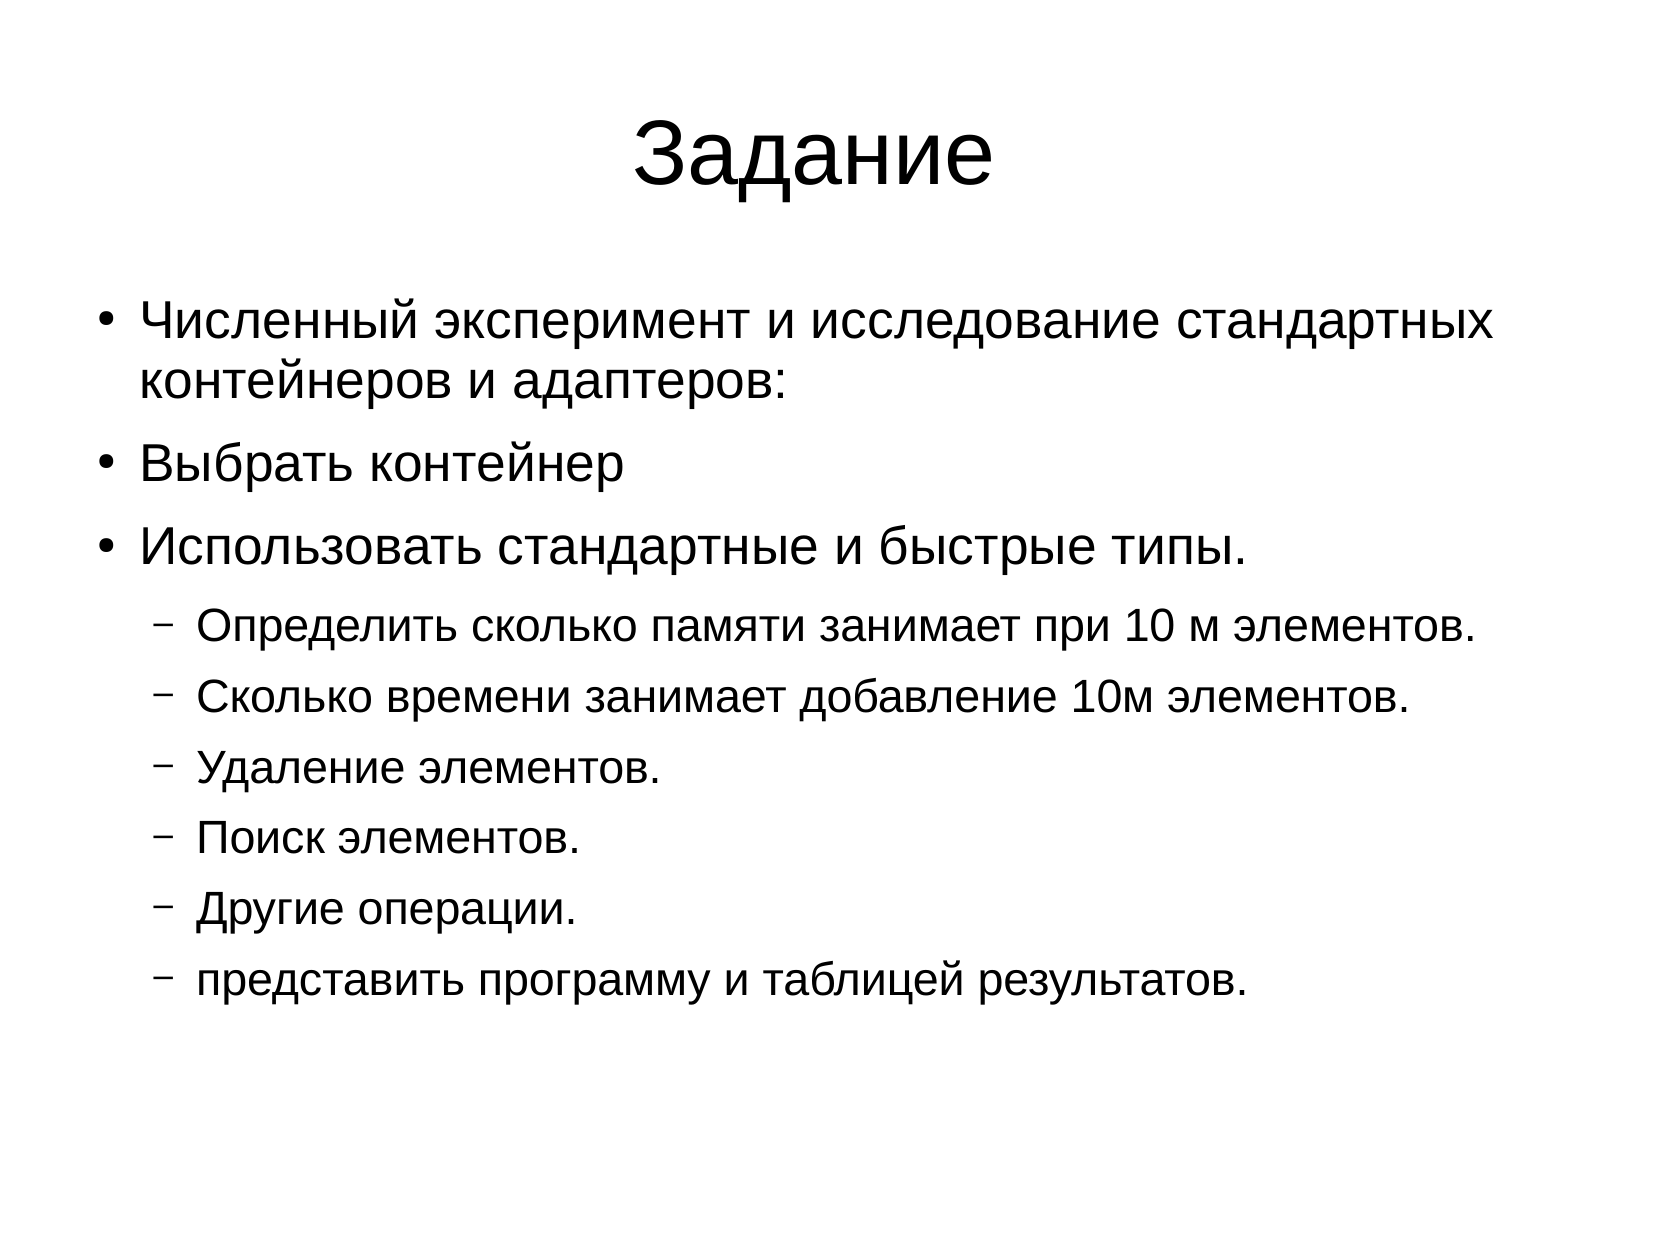

# Задание
Численный эксперимент и исследование стандартных контейнеров и адаптеров:
Выбрать контейнер
Использовать стандартные и быстрые типы.
Определить сколько памяти занимает при 10 м элементов.
Сколько времени занимает добавление 10м элементов.
Удаление элементов.
Поиск элементов.
Другие операции.
представить программу и таблицей результатов.